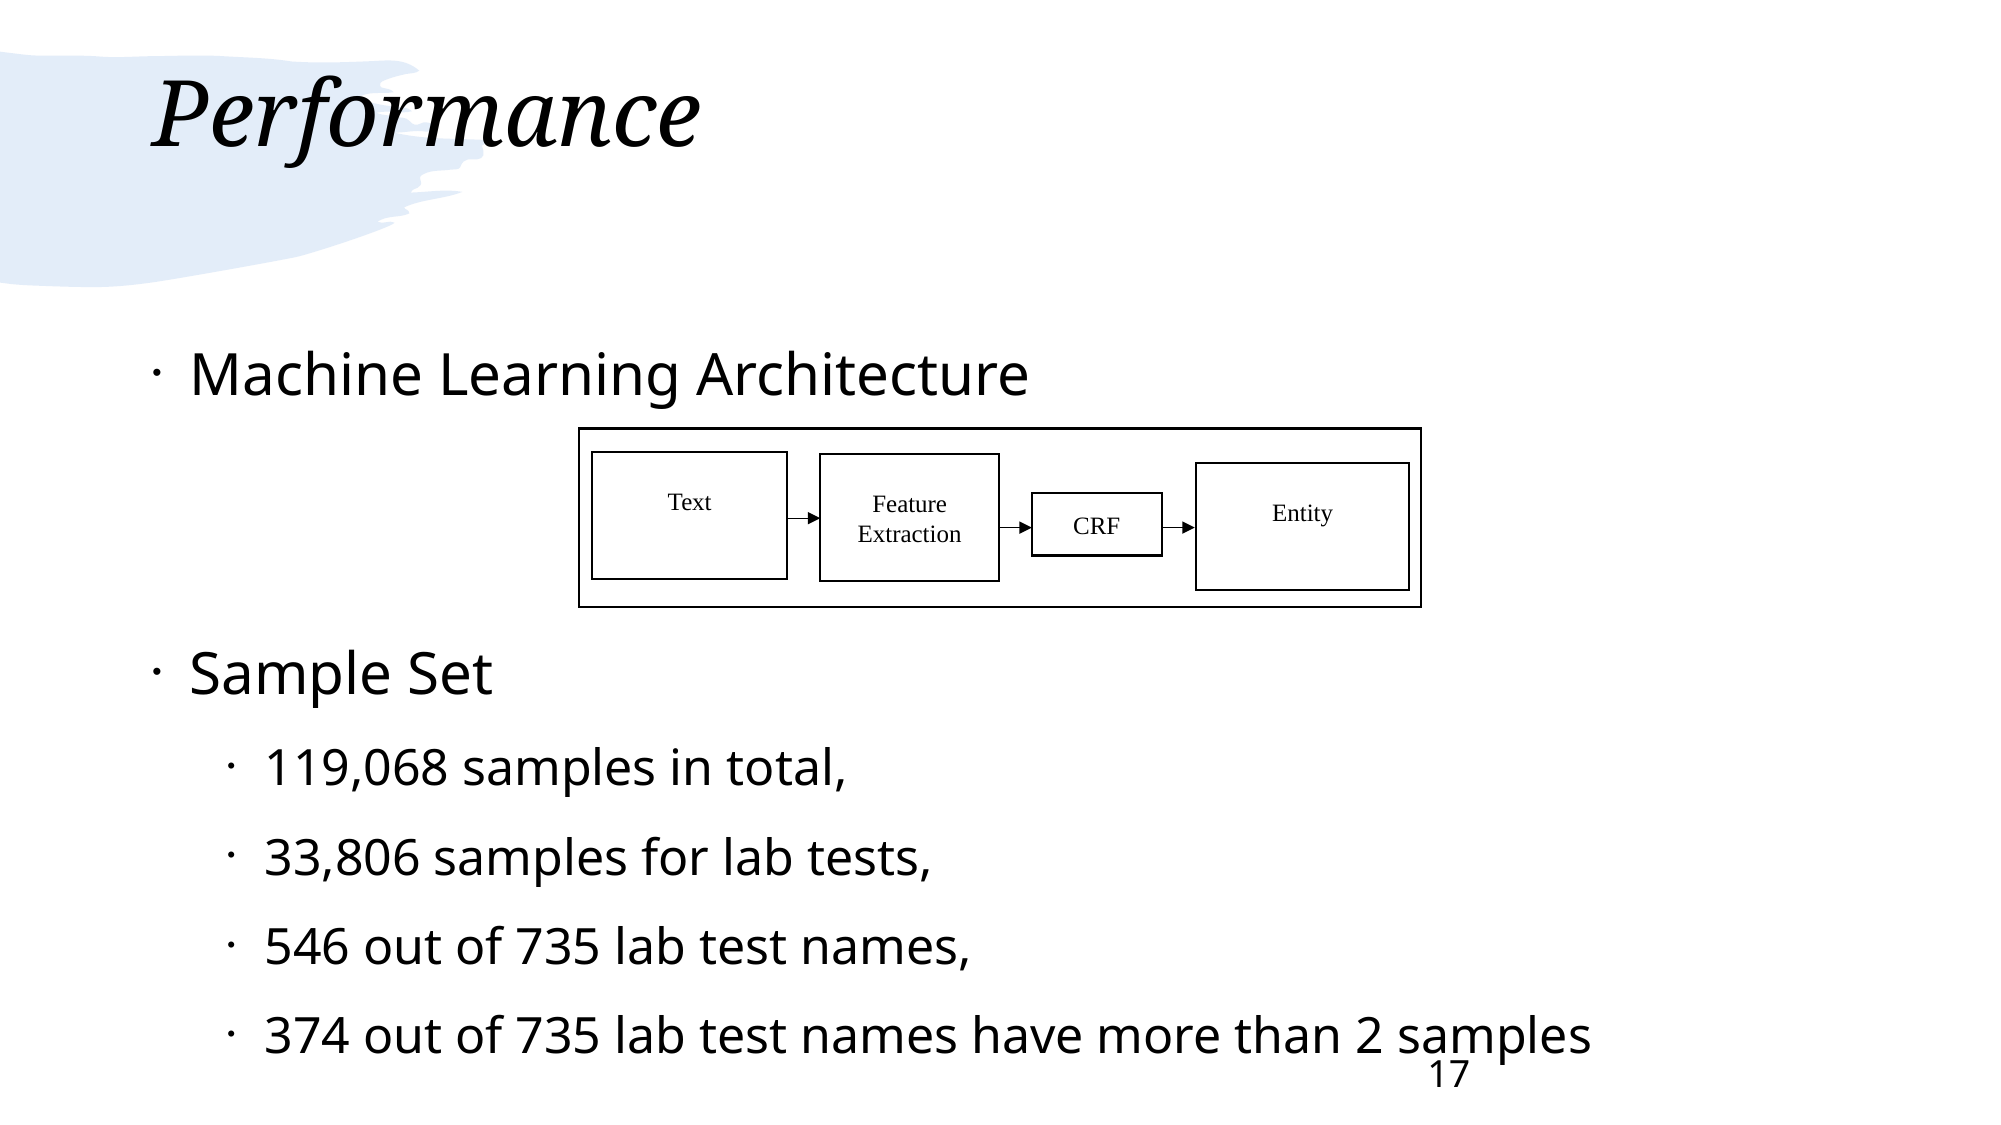

# Performance
Machine Learning Architecture
Sample Set
119,068 samples in total,
33,806 samples for lab tests,
546 out of 735 lab test names,
374 out of 735 lab test names have more than 2 samples
Text
Pre-processing
Feature Extraction
Entity
Post-processing
CRF